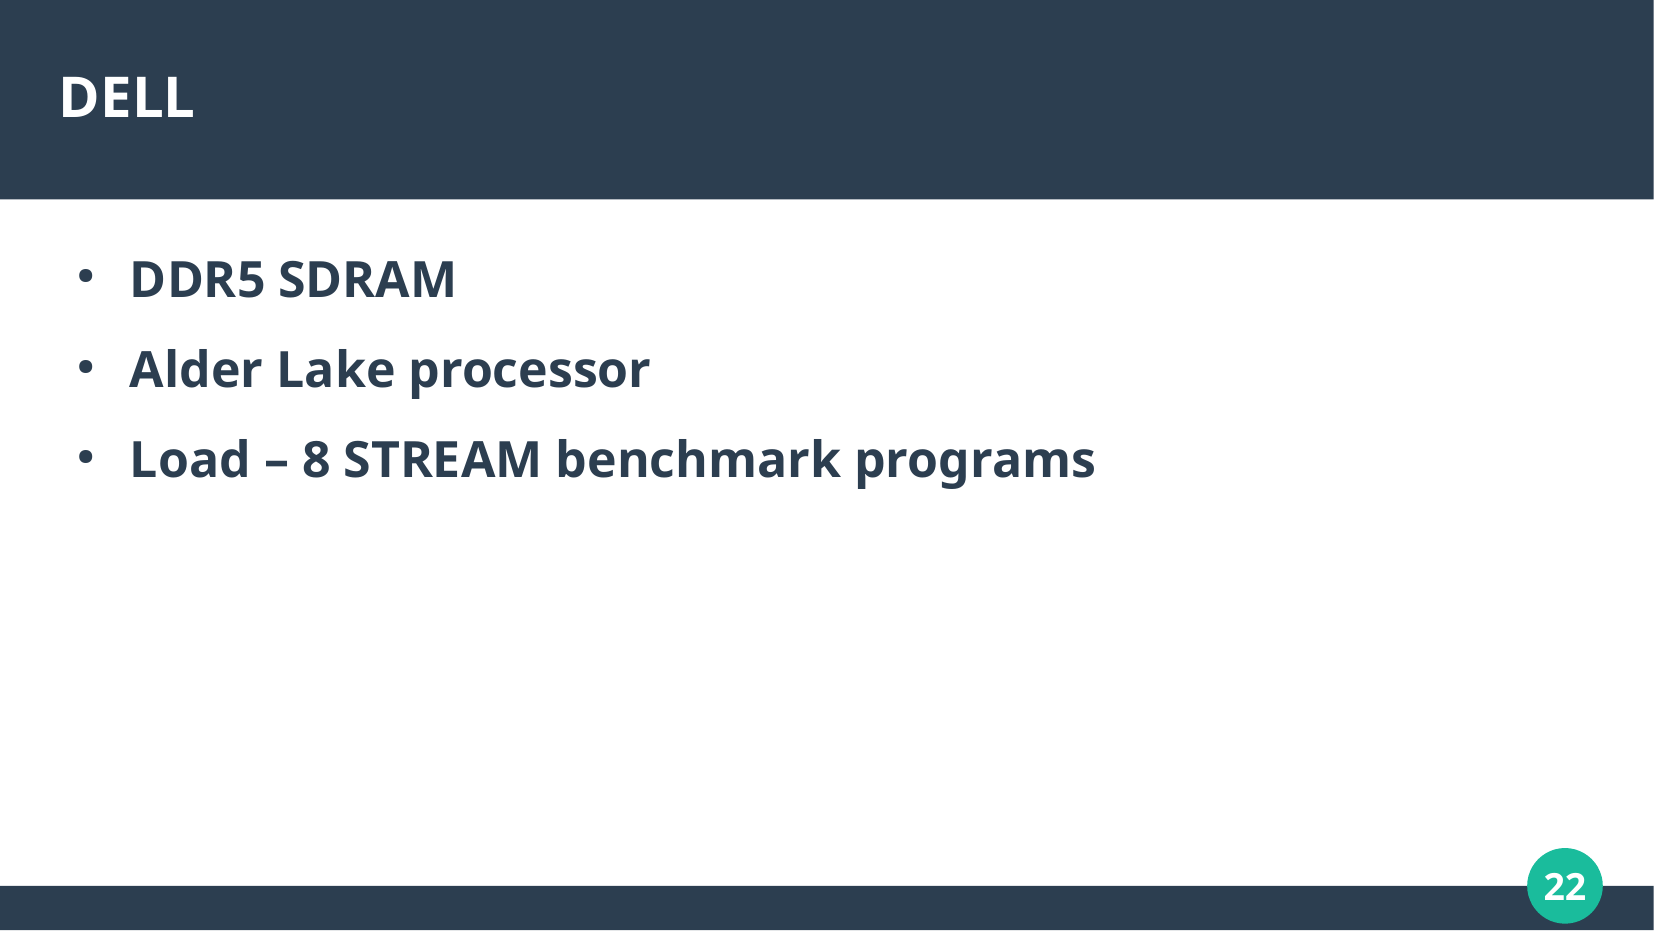

# DELL
DDR5 SDRAM
Alder Lake processor
Load – 8 STREAM benchmark programs